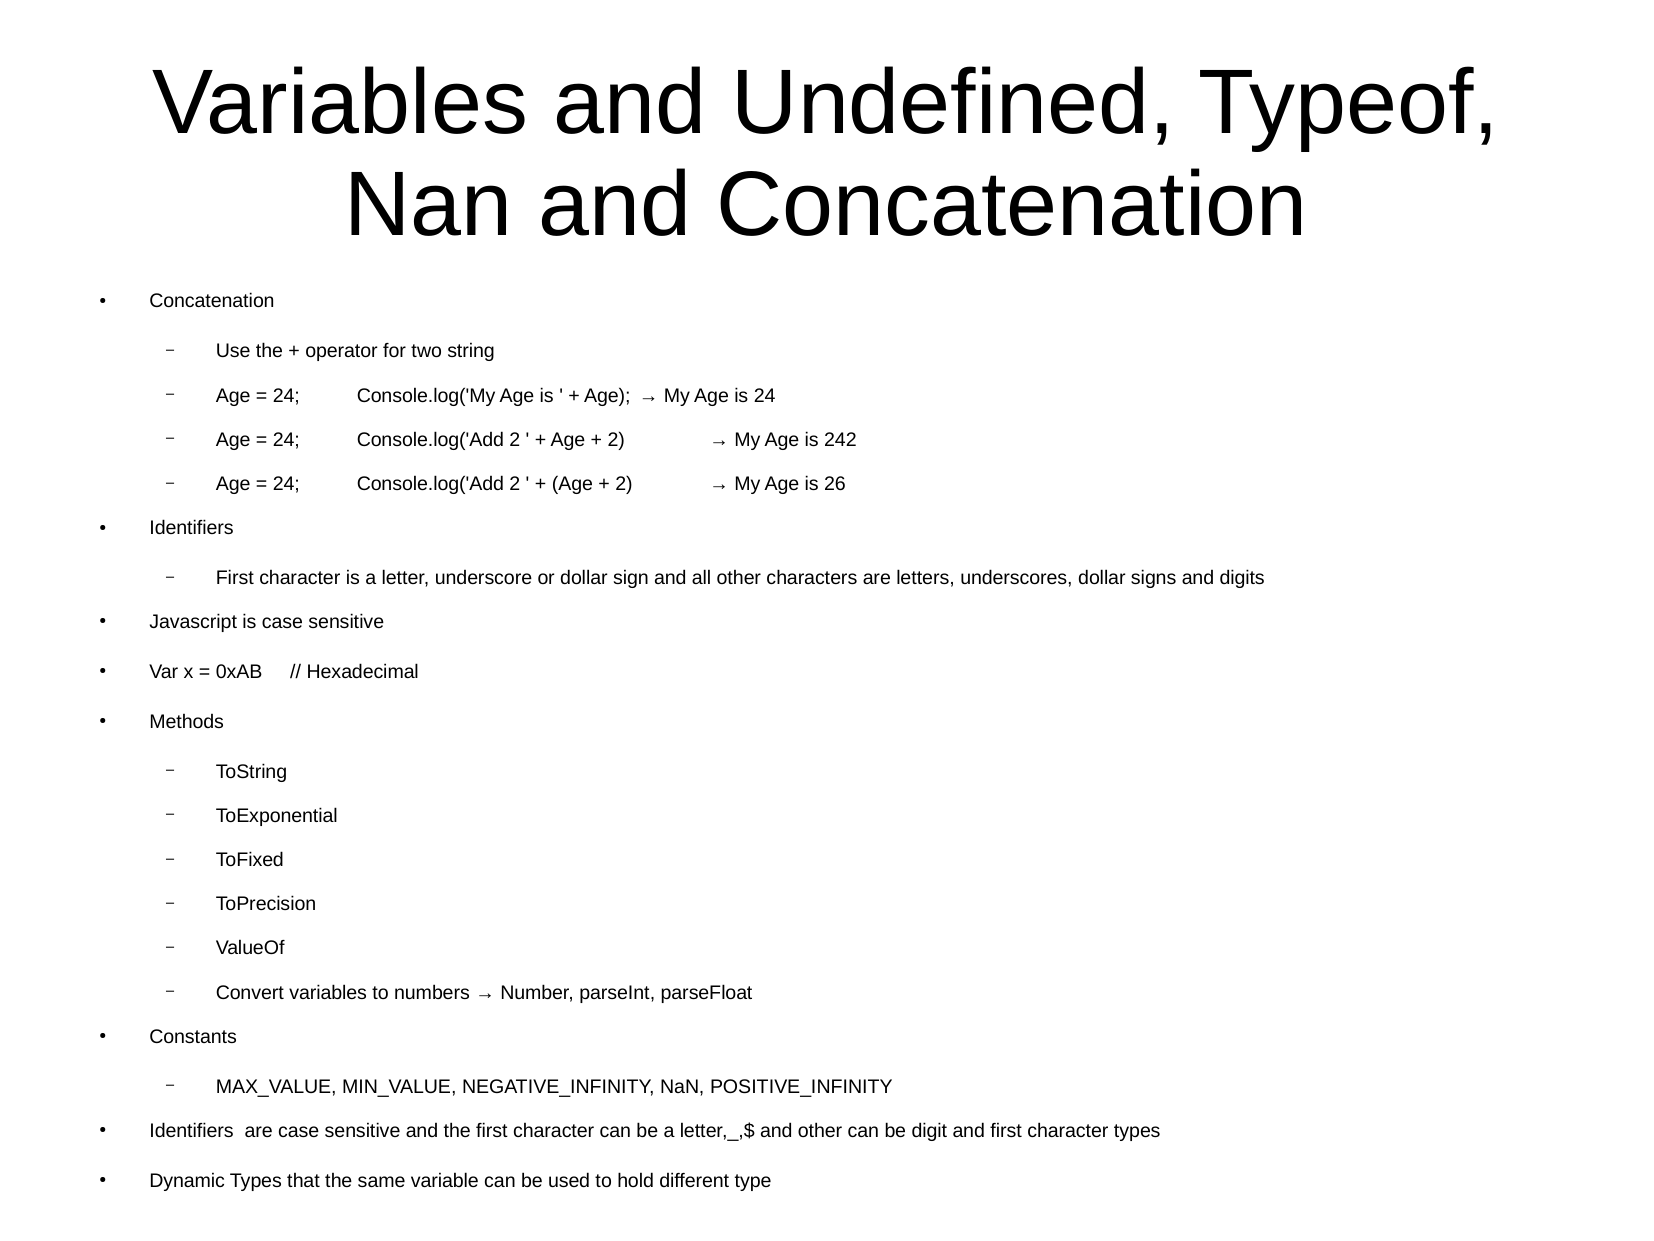

# Variables and Undefined, Typeof, Nan and Concatenation
Concatenation
Use the + operator for two string
Age = 24; 	Console.log('My Age is ' + Age);			→ My Age is 24
Age = 24;	Console.log('Add 2 ' + Age + 2)		 	→ My Age is 242
Age = 24;	Console.log('Add 2 ' + (Age + 2)	 		→ My Age is 26
Identifiers
First character is a letter, underscore or dollar sign and all other characters are letters, underscores, dollar signs and digits
Javascript is case sensitive
Var x = 0xAB				// Hexadecimal
Methods
ToString
ToExponential
ToFixed
ToPrecision
ValueOf
Convert variables to numbers → Number, parseInt, parseFloat
Constants
MAX_VALUE, MIN_VALUE, NEGATIVE_INFINITY, NaN, POSITIVE_INFINITY
Identifiers are case sensitive and the first character can be a letter,_,$ and other can be digit and first character types
Dynamic Types that the same variable can be used to hold different type